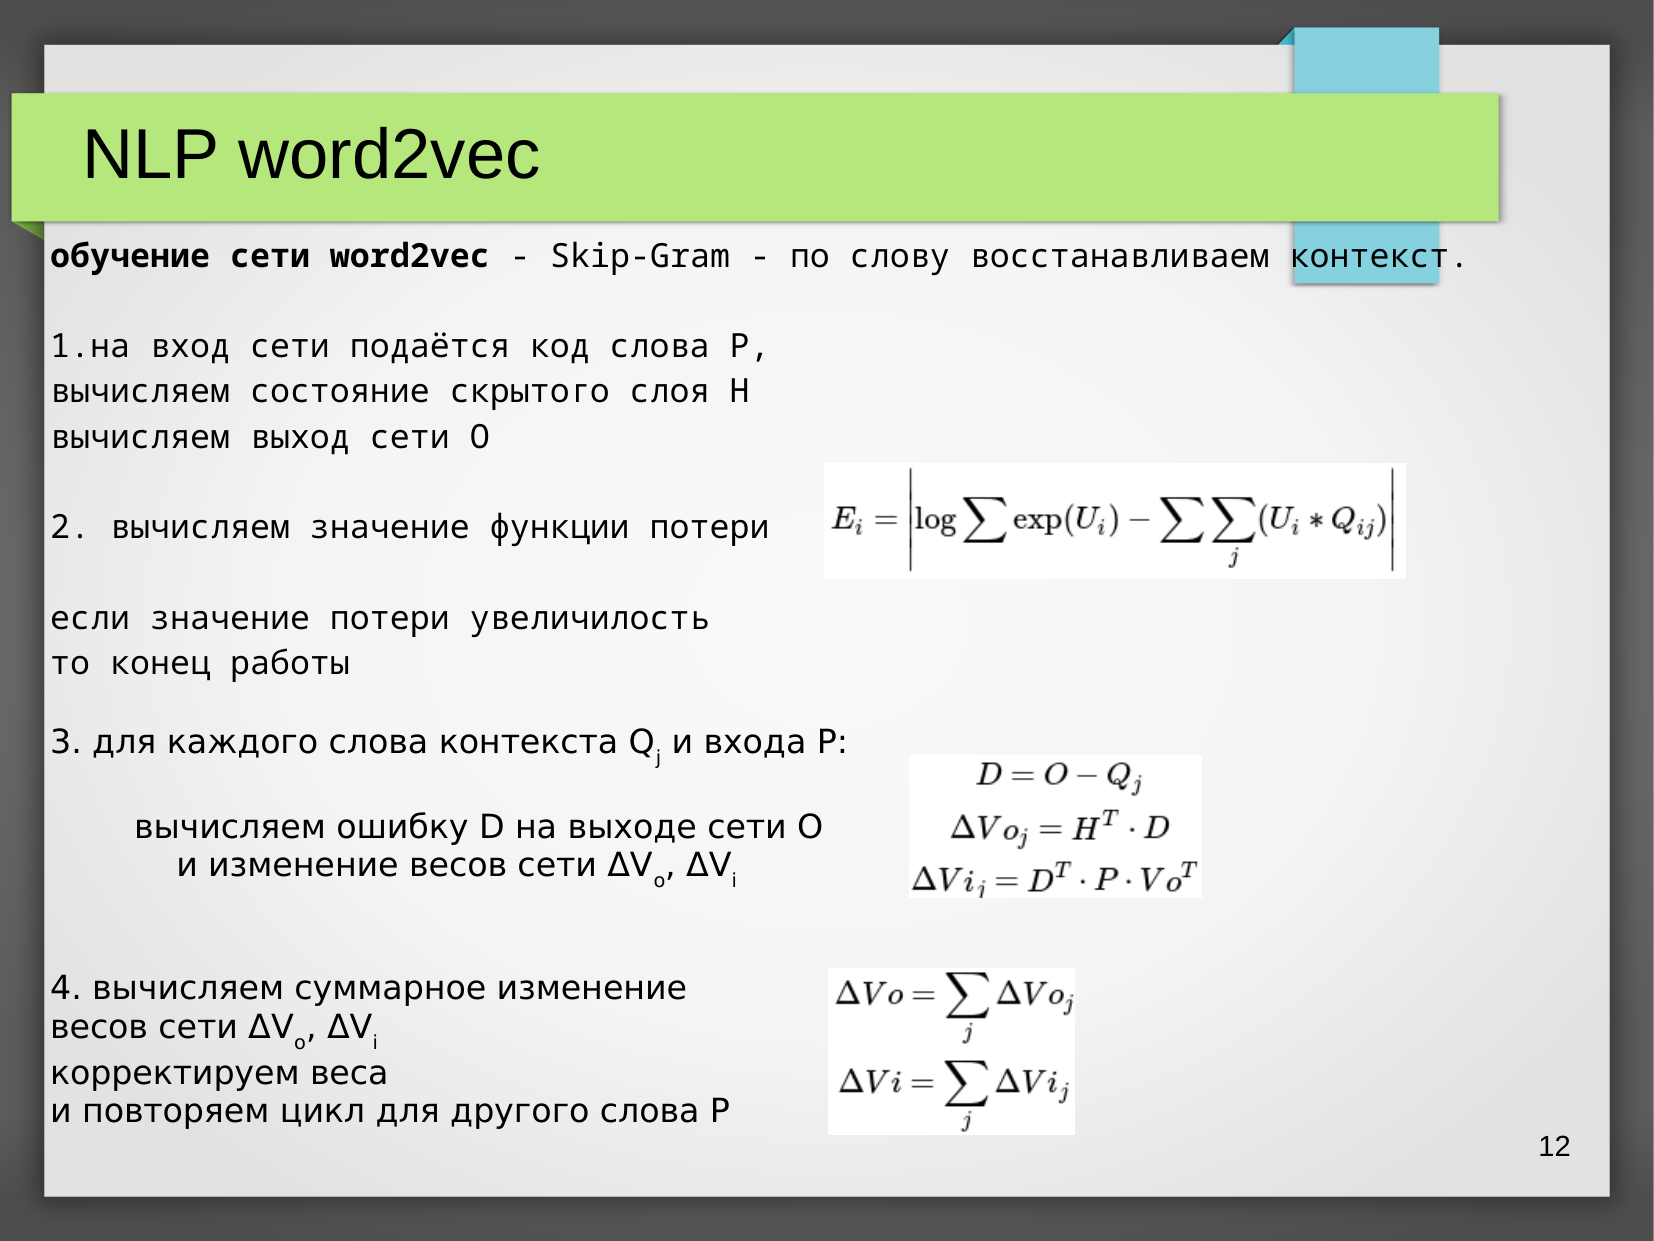

# NLP word2vec
обучение сети word2vec - Skip-Gram - по слову восстанавливаем контекст.
1.на вход сети подаётся код слова P,
вычисляем состояние скрытого слоя H
вычисляем выход сети O
2. вычисляем значение функции потери
если значение потери увеличилость
то конец работы
3. для каждого слова контекста Qj и входа P:
 вычисляем ошибку D на выходе сети O
 и изменение весов сети ΔVo, ΔVi
4. вычисляем суммарное изменение
весов сети ΔVo, ΔVi
корректируем веса
и повторяем цикл для другого слова P
12